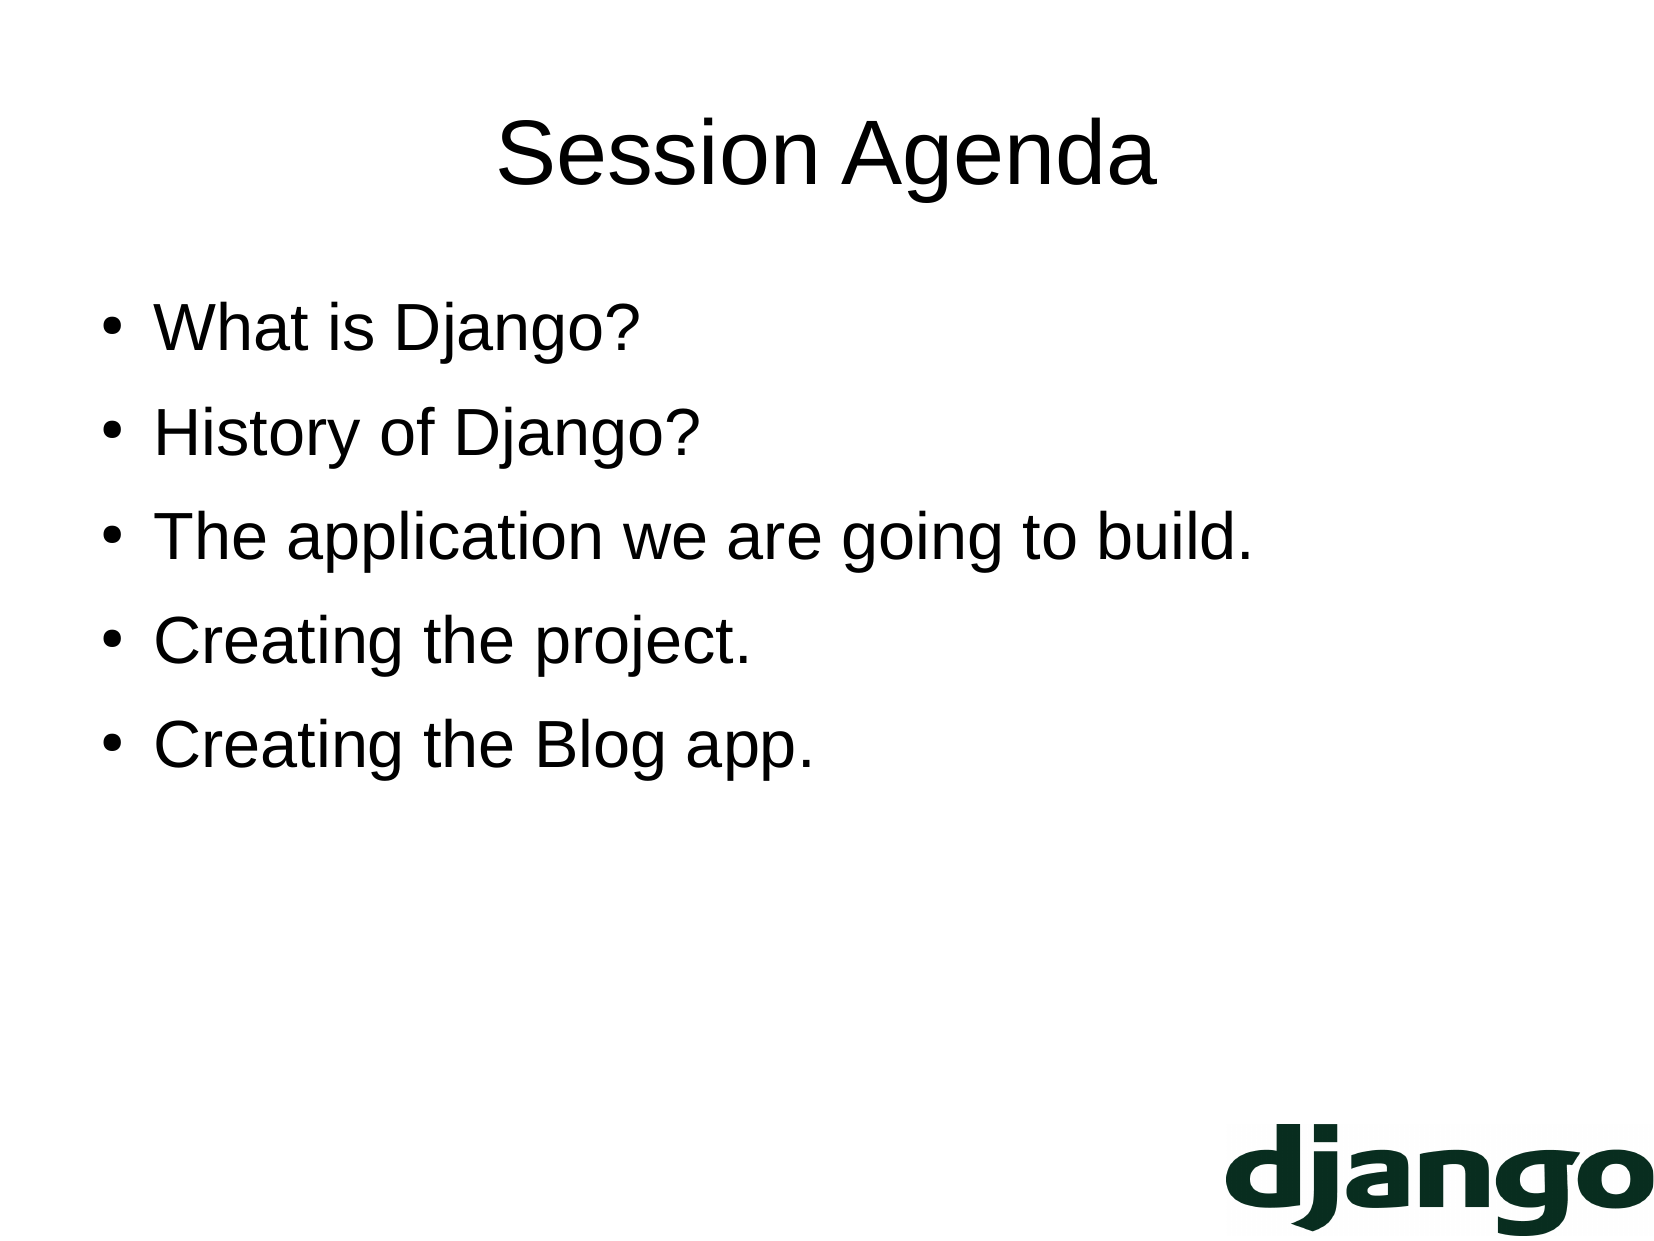

# Session Agenda
What is Django?
History of Django?
The application we are going to build.
Creating the project.
Creating the Blog app.